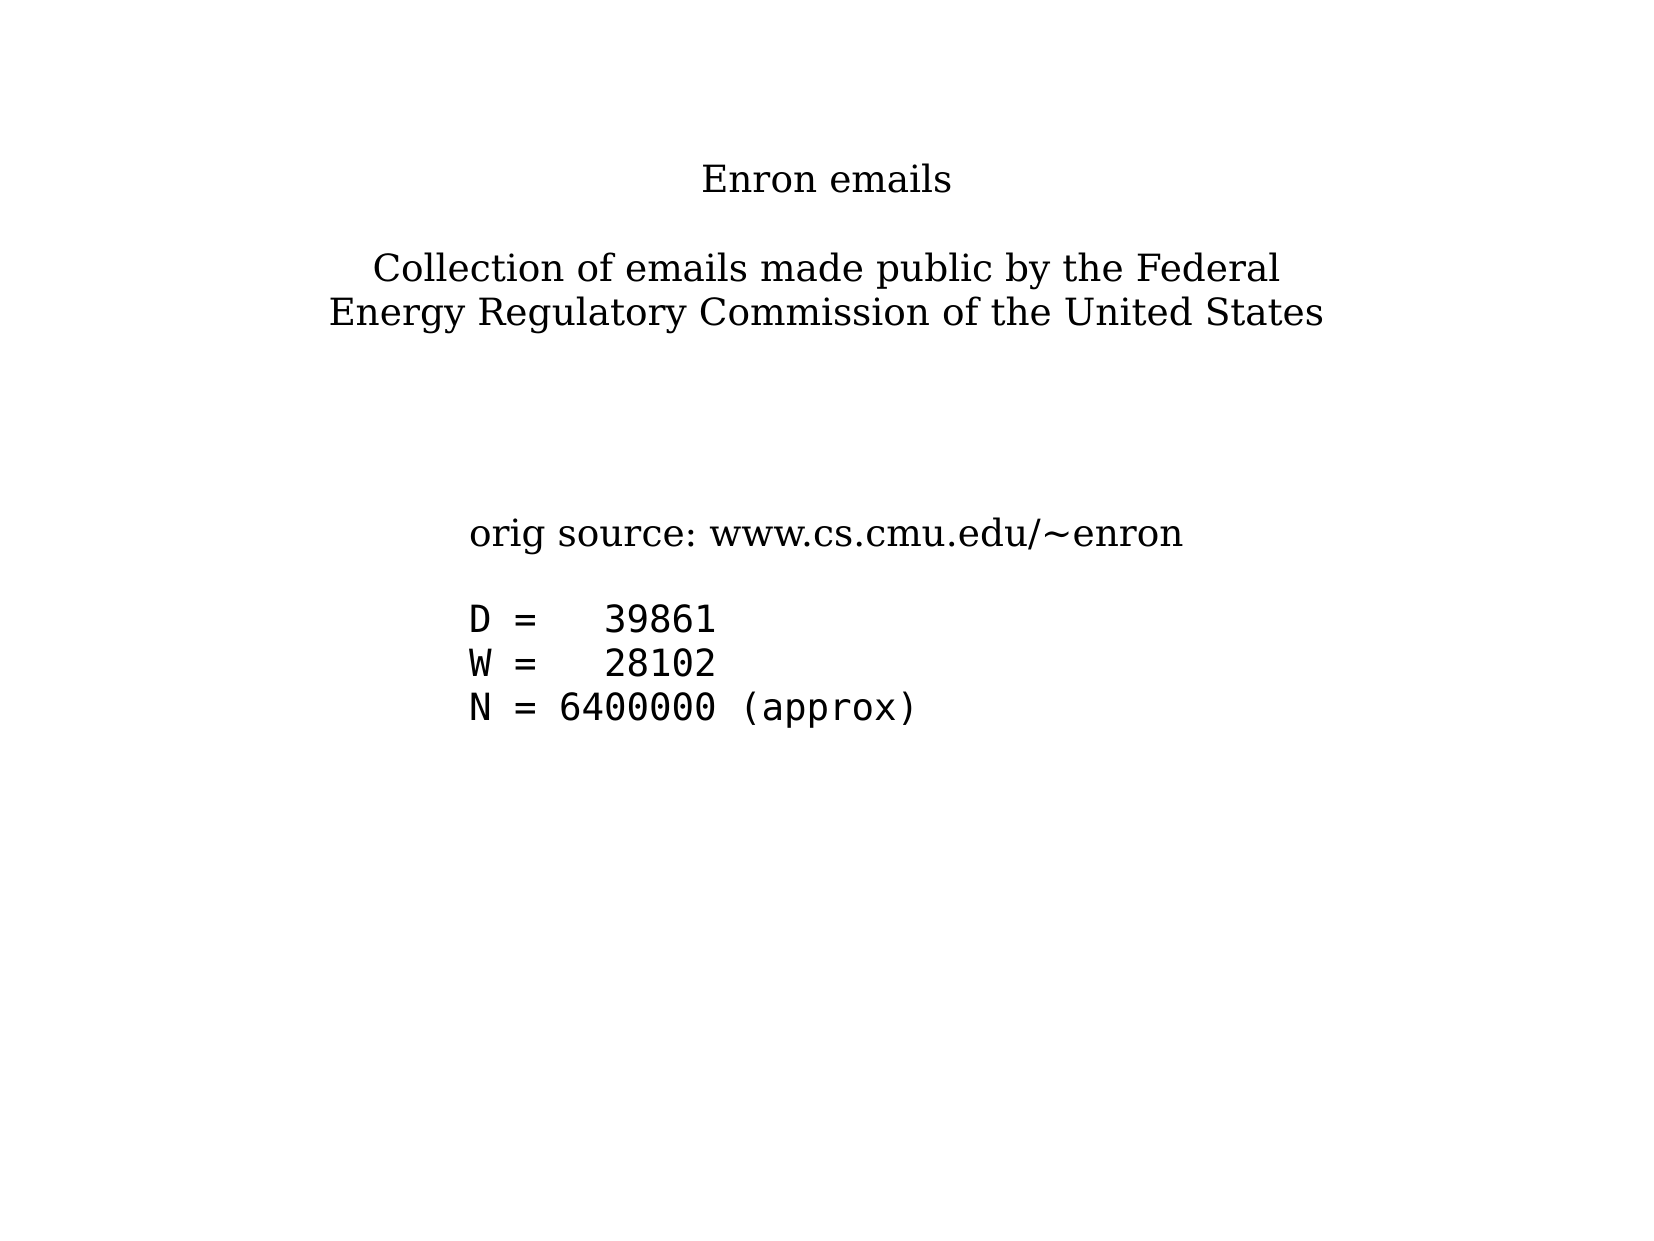

Enron emails
Collection of emails made public by the Federal
Energy Regulatory Commission of the United States
orig source: www.cs.cmu.edu/~enron
D = 39861
W = 28102
N = 6400000 (approx)